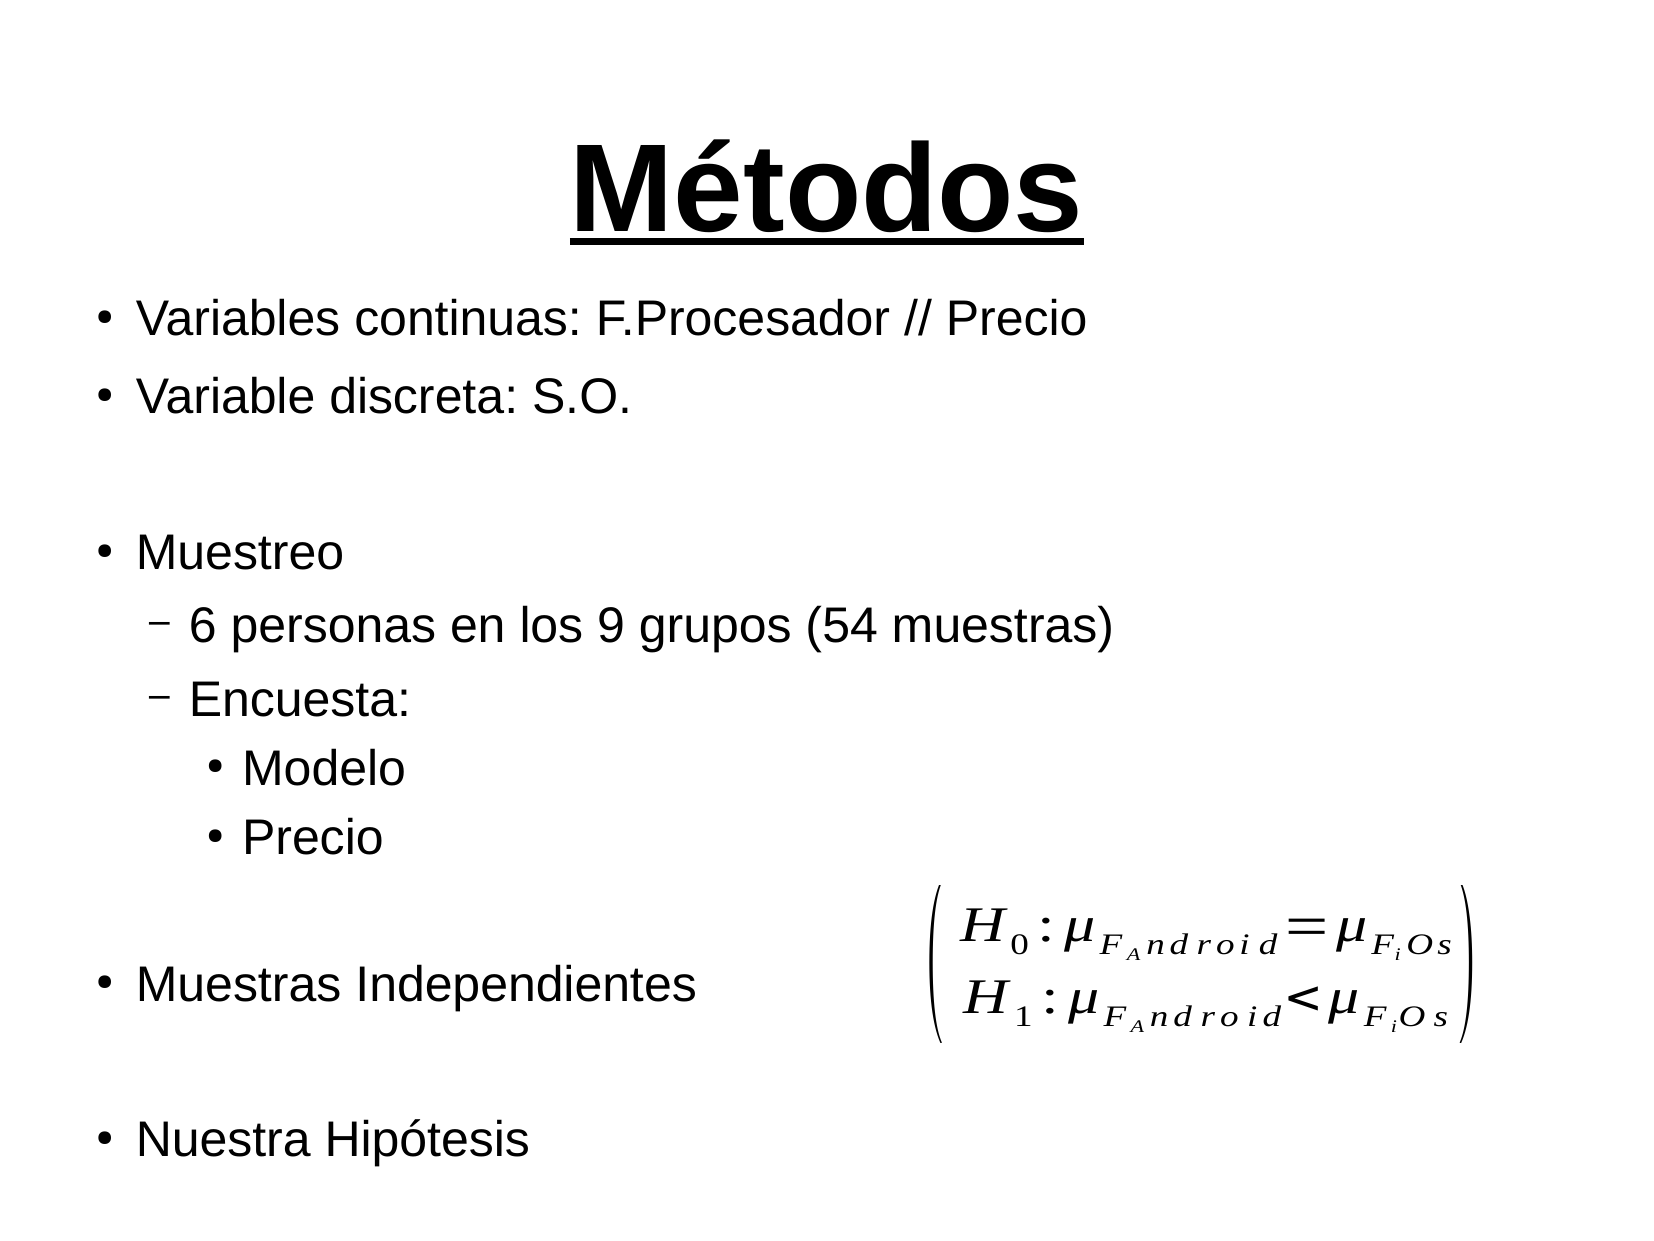

# Métodos
Variables continuas: F.Procesador // Precio
Variable discreta: S.O.
Muestreo
6 personas en los 9 grupos (54 muestras)
Encuesta:
Modelo
Precio
Muestras Independientes
Nuestra Hipótesis